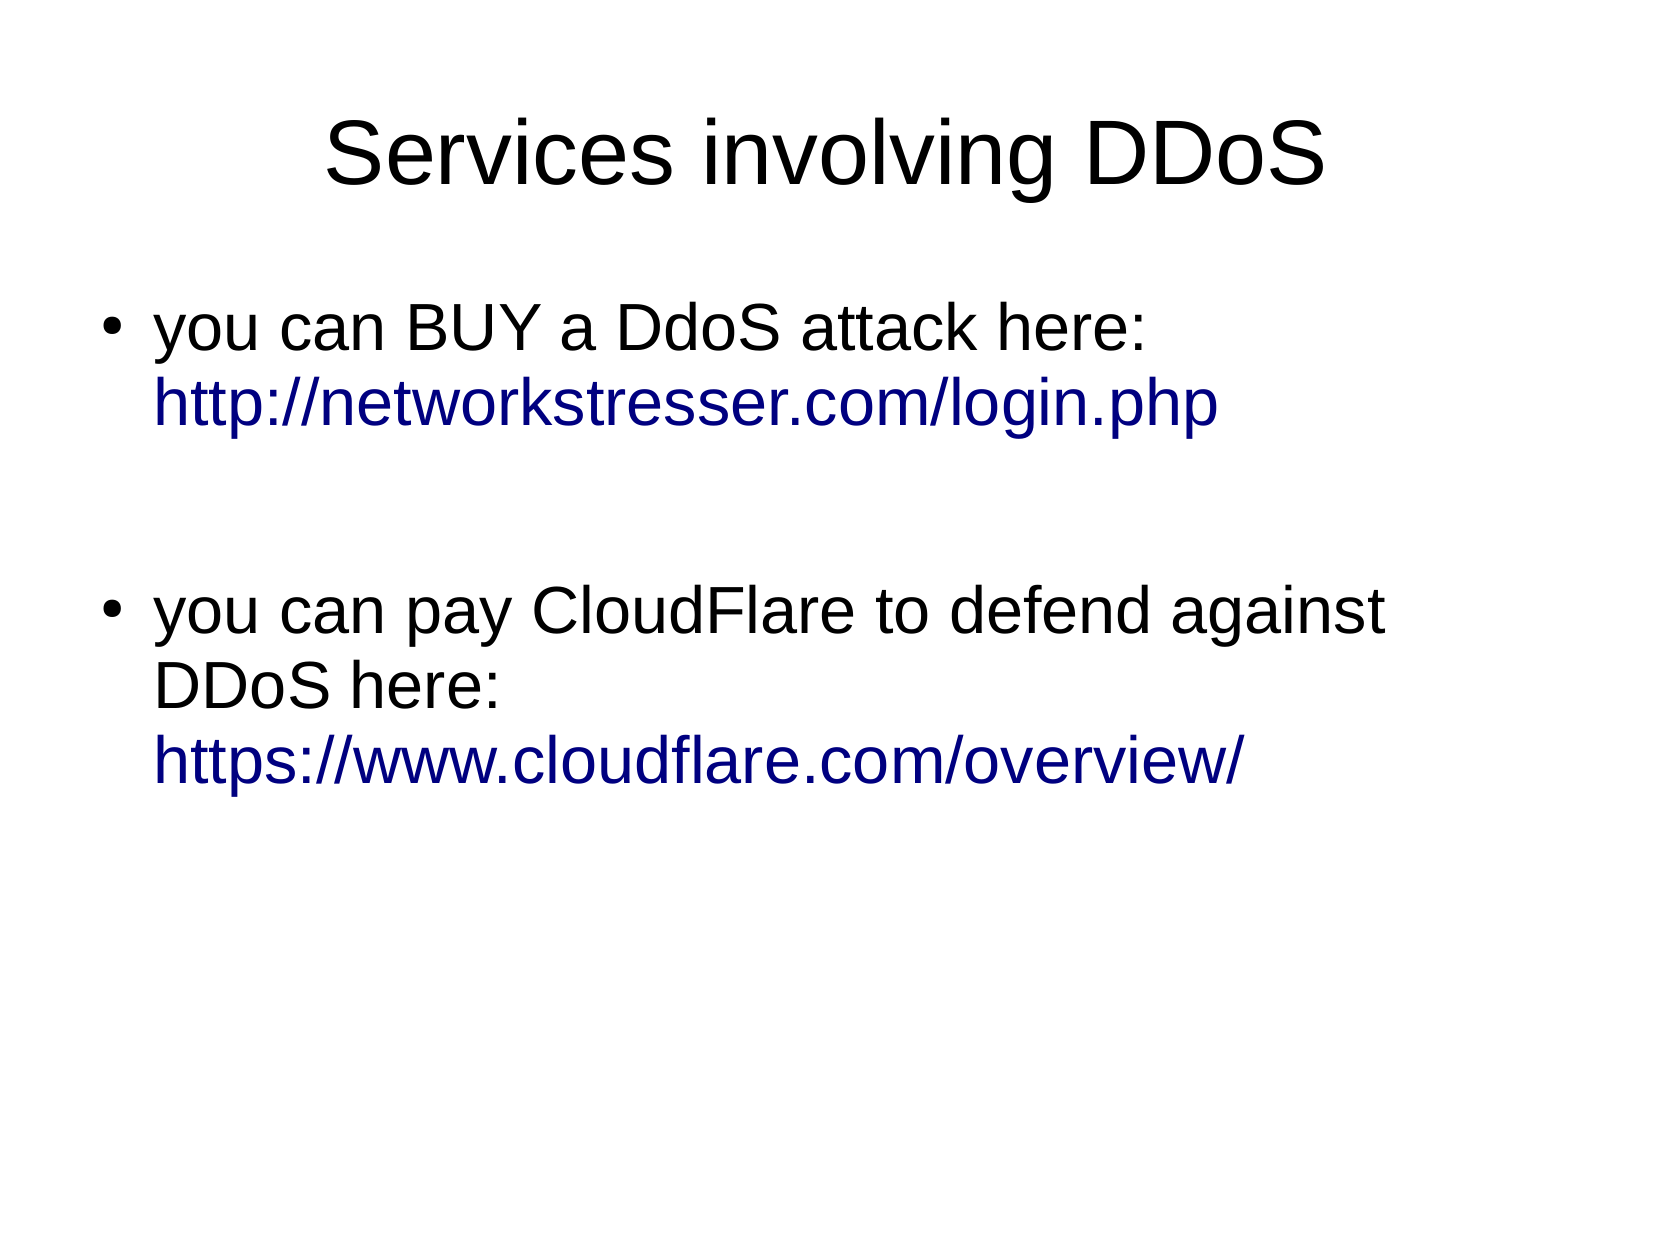

# Services involving DDoS
you can BUY a DdoS attack here:http://networkstresser.com/login.php
you can pay CloudFlare to defend against DDoS here: https://www.cloudflare.com/overview/